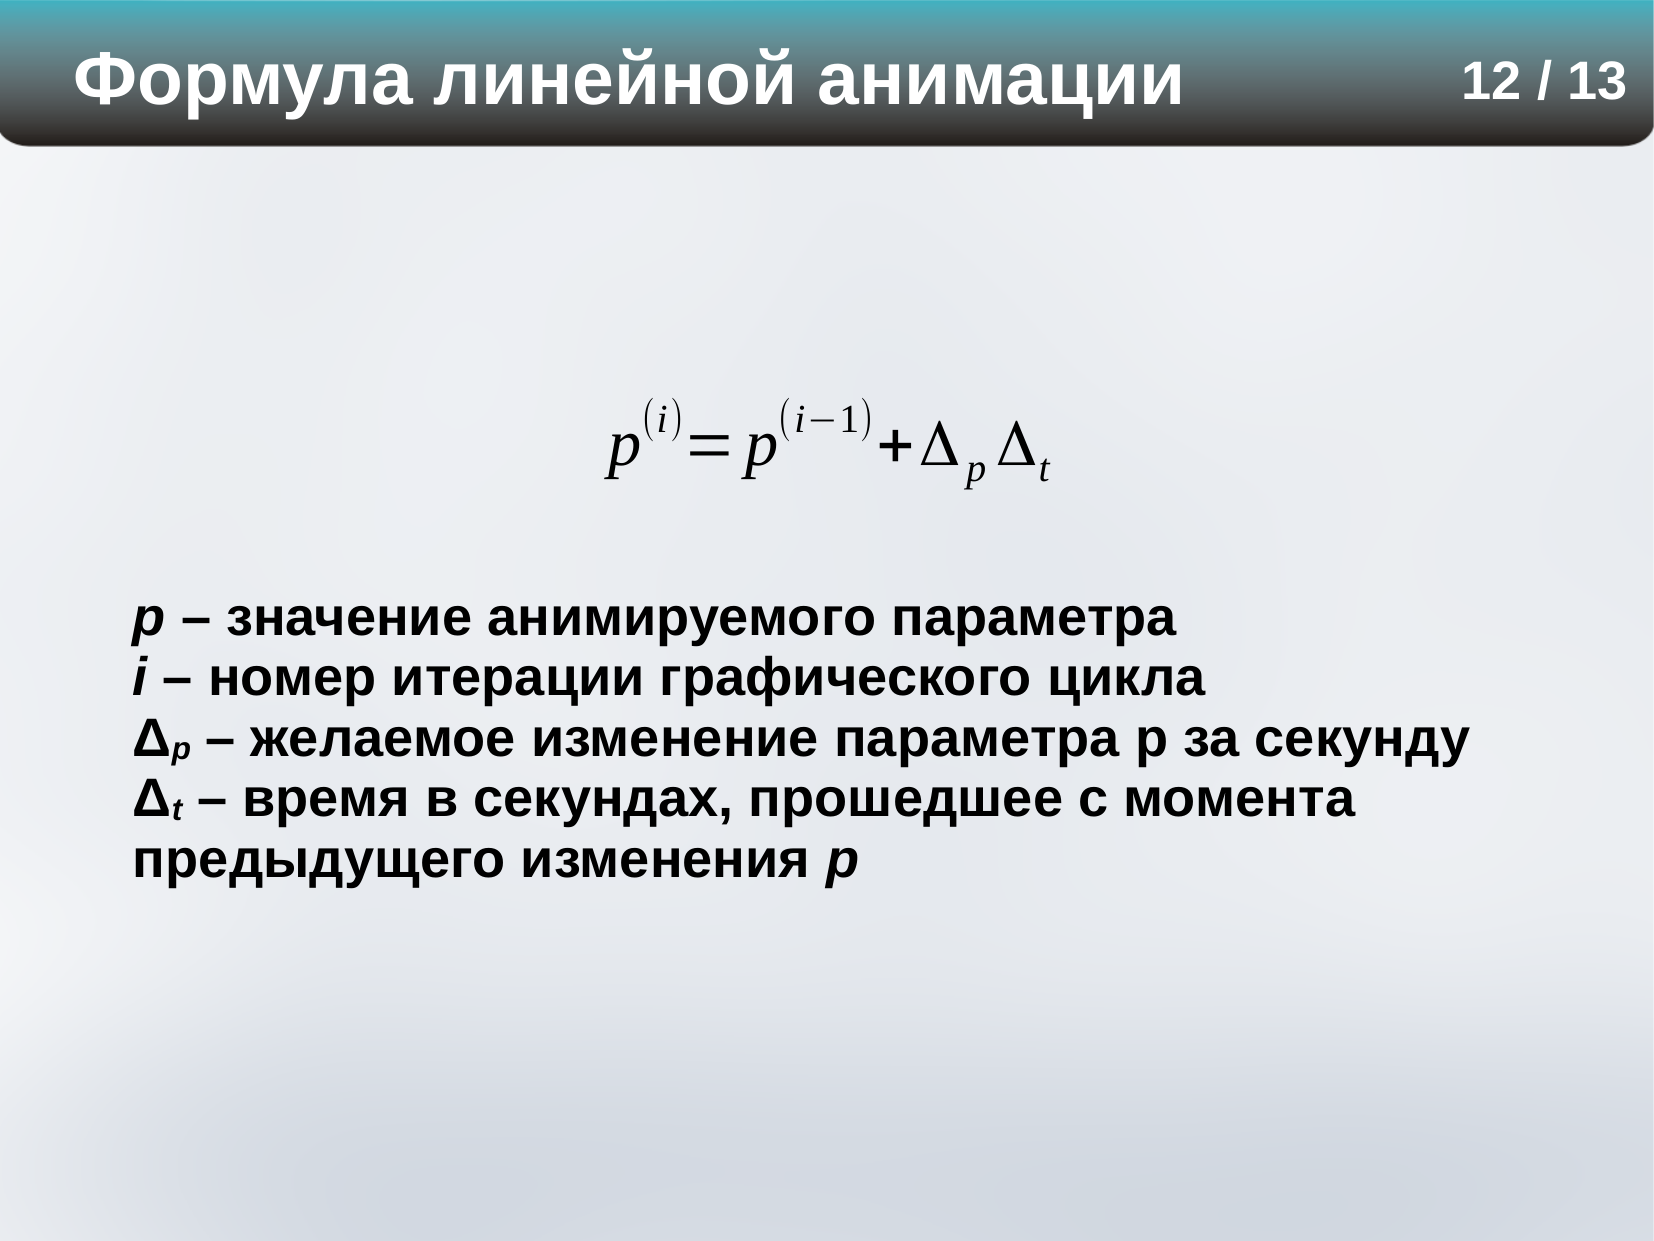

Формула линейной анимации
p – значение анимируемого параметра
i – номер итерации графического цикла
Δp – желаемое изменение параметра p за секунду
Δt – время в секундах, прошедшее с момента предыдущего изменения p